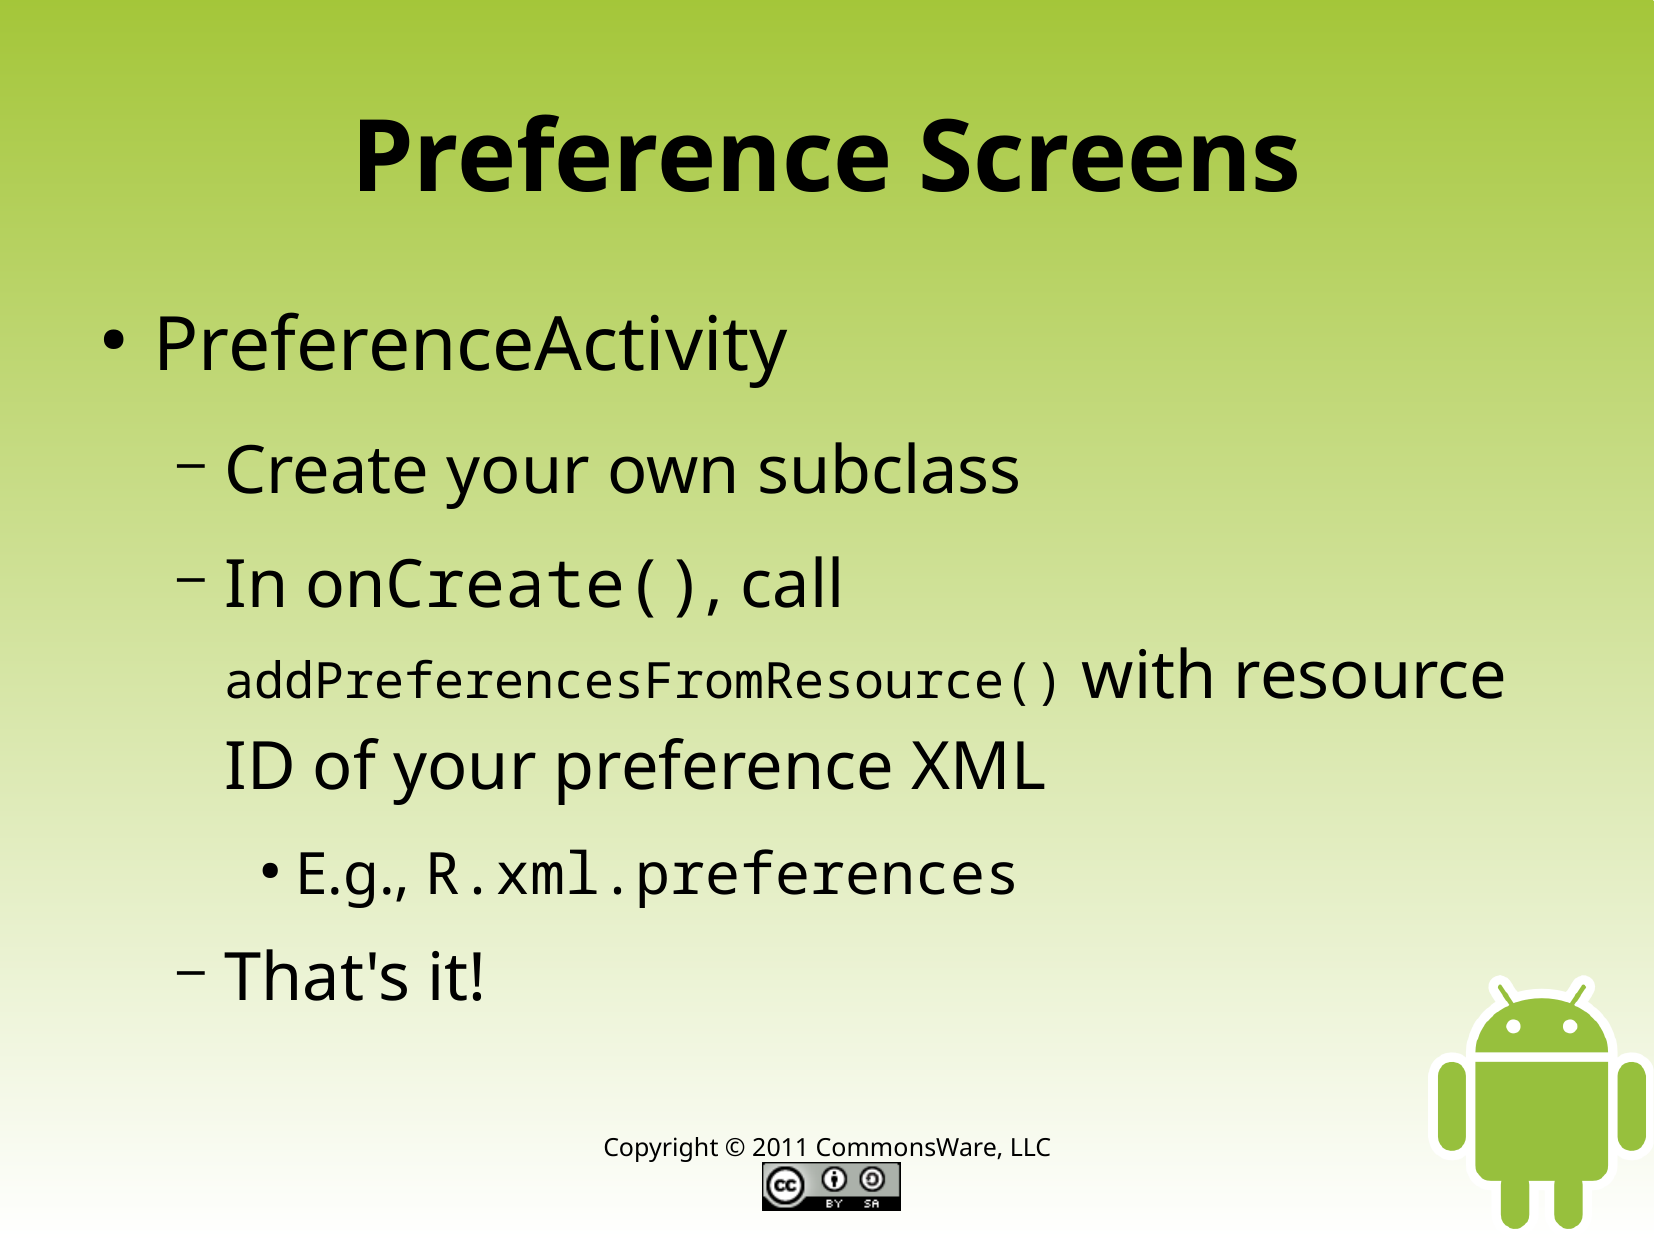

# Preference Screens
PreferenceActivity
Create your own subclass
In onCreate(), call addPreferencesFromResource() with resource ID of your preference XML
E.g., R.xml.preferences
That's it!